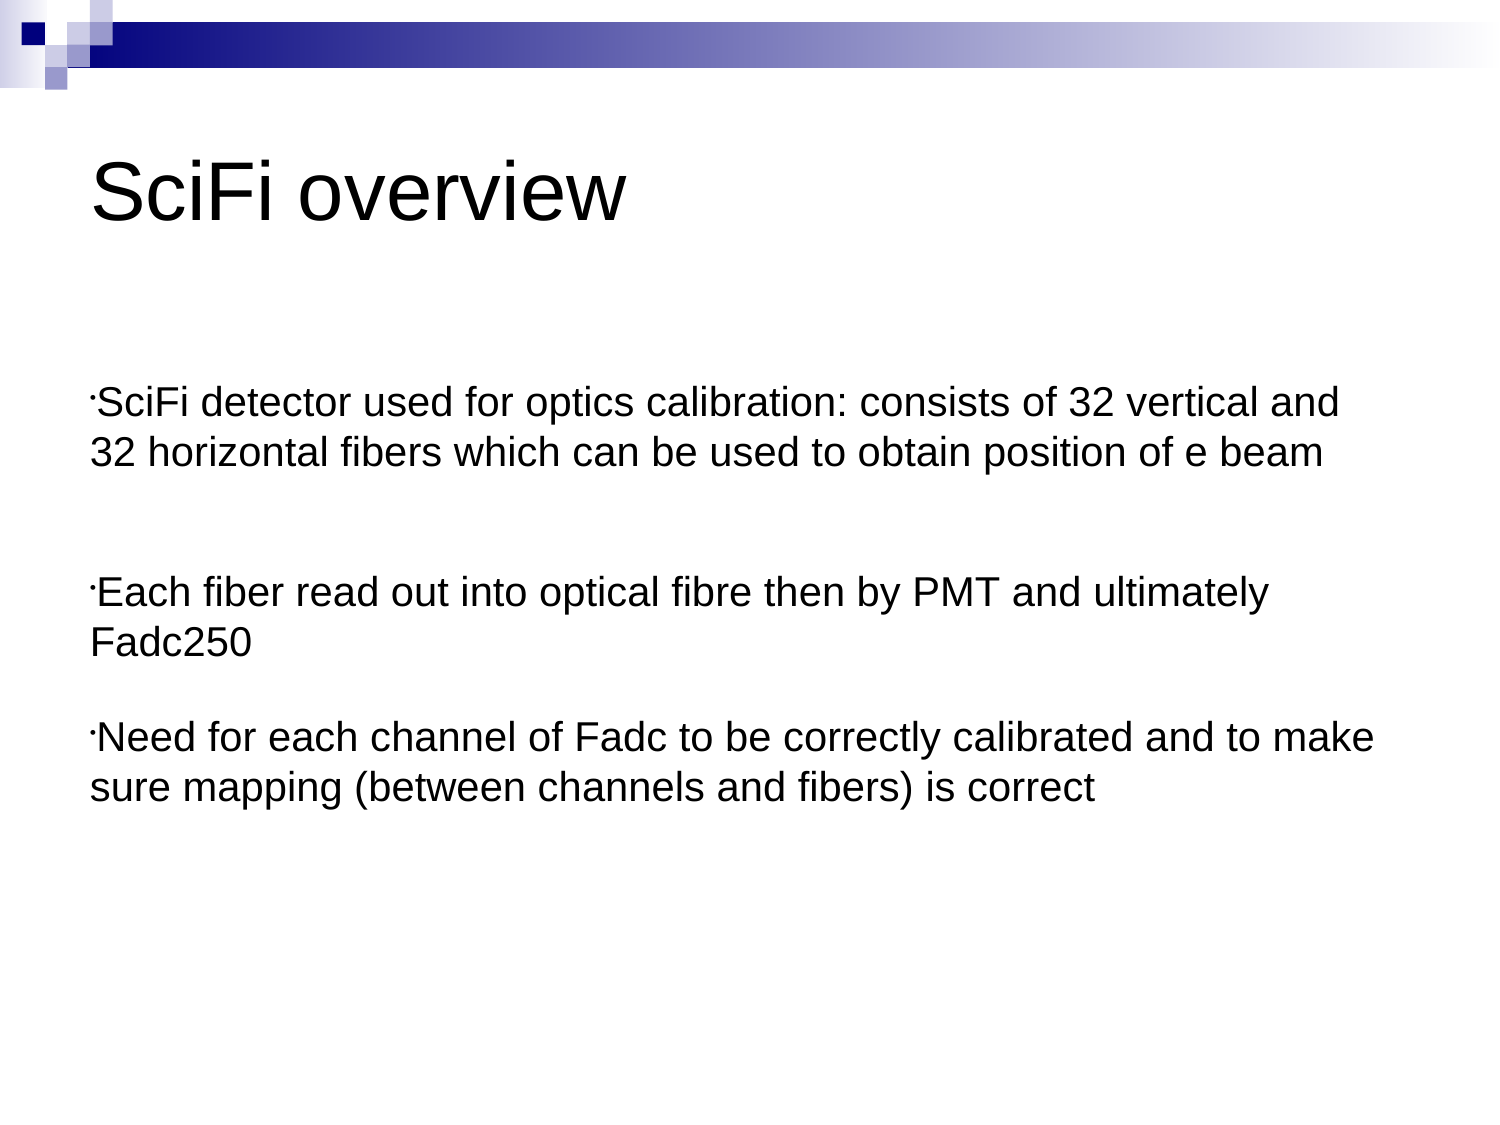

# SciFi overview
SciFi detector used for optics calibration: consists of 32 vertical and 32 horizontal fibers which can be used to obtain position of e beam
Each fiber read out into optical fibre then by PMT and ultimately Fadc250
Need for each channel of Fadc to be correctly calibrated and to make sure mapping (between channels and fibers) is correct